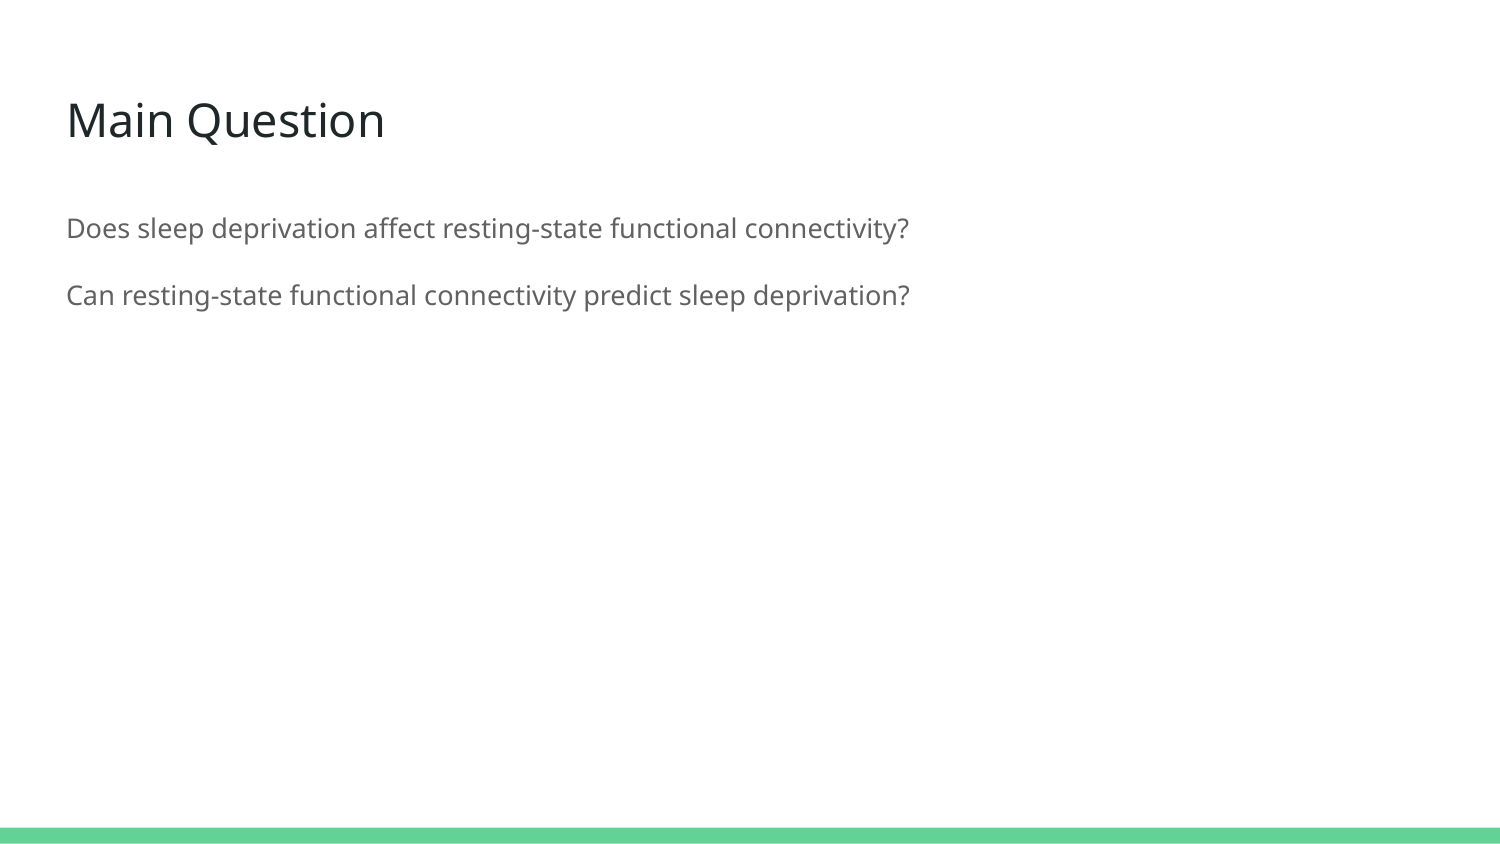

# Main Question
Does sleep deprivation affect resting-state functional connectivity?
Can resting-state functional connectivity predict sleep deprivation?